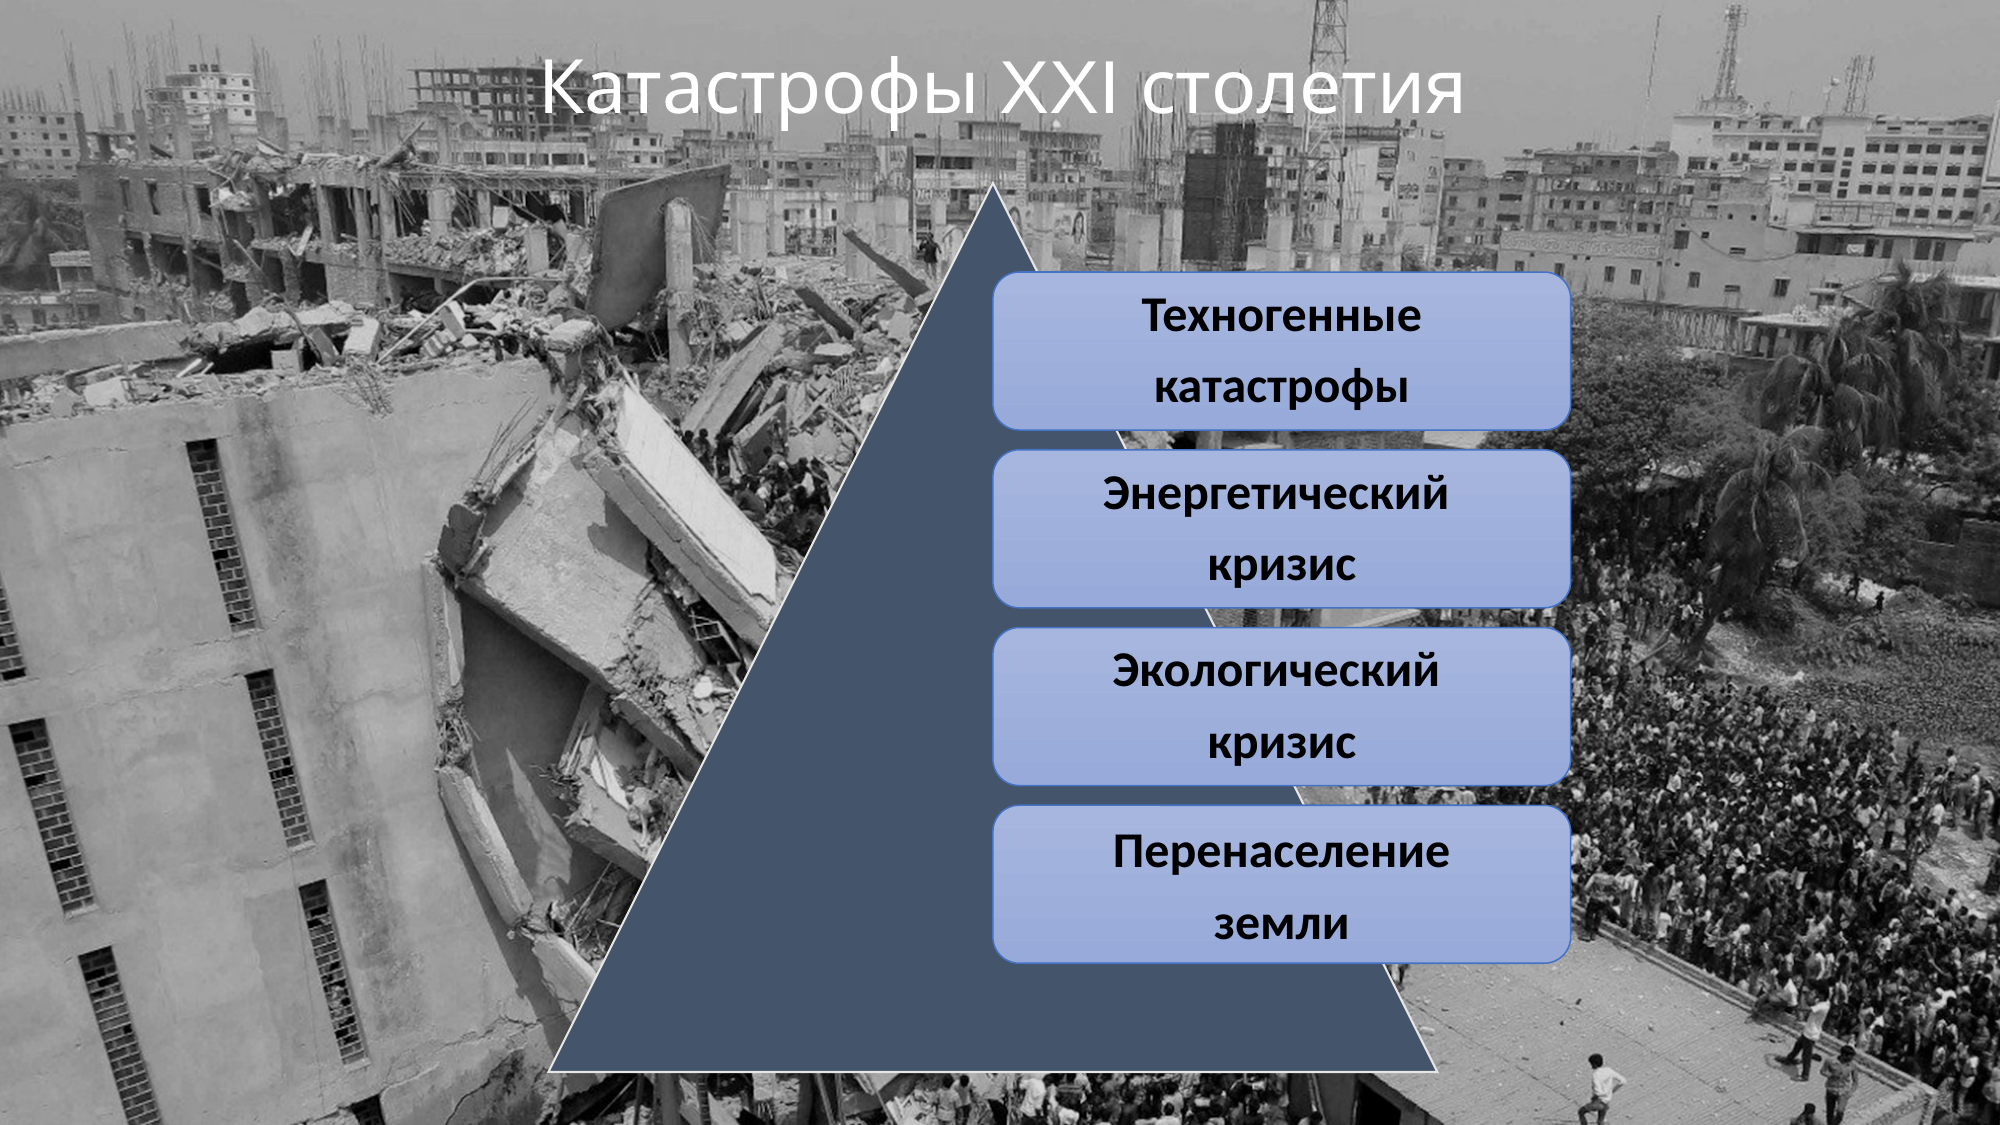

Катастрофы XXI столетия
Техногенные
катастрофы
Энергетический
кризис
Экологический
кризис
Перенаселение
земли